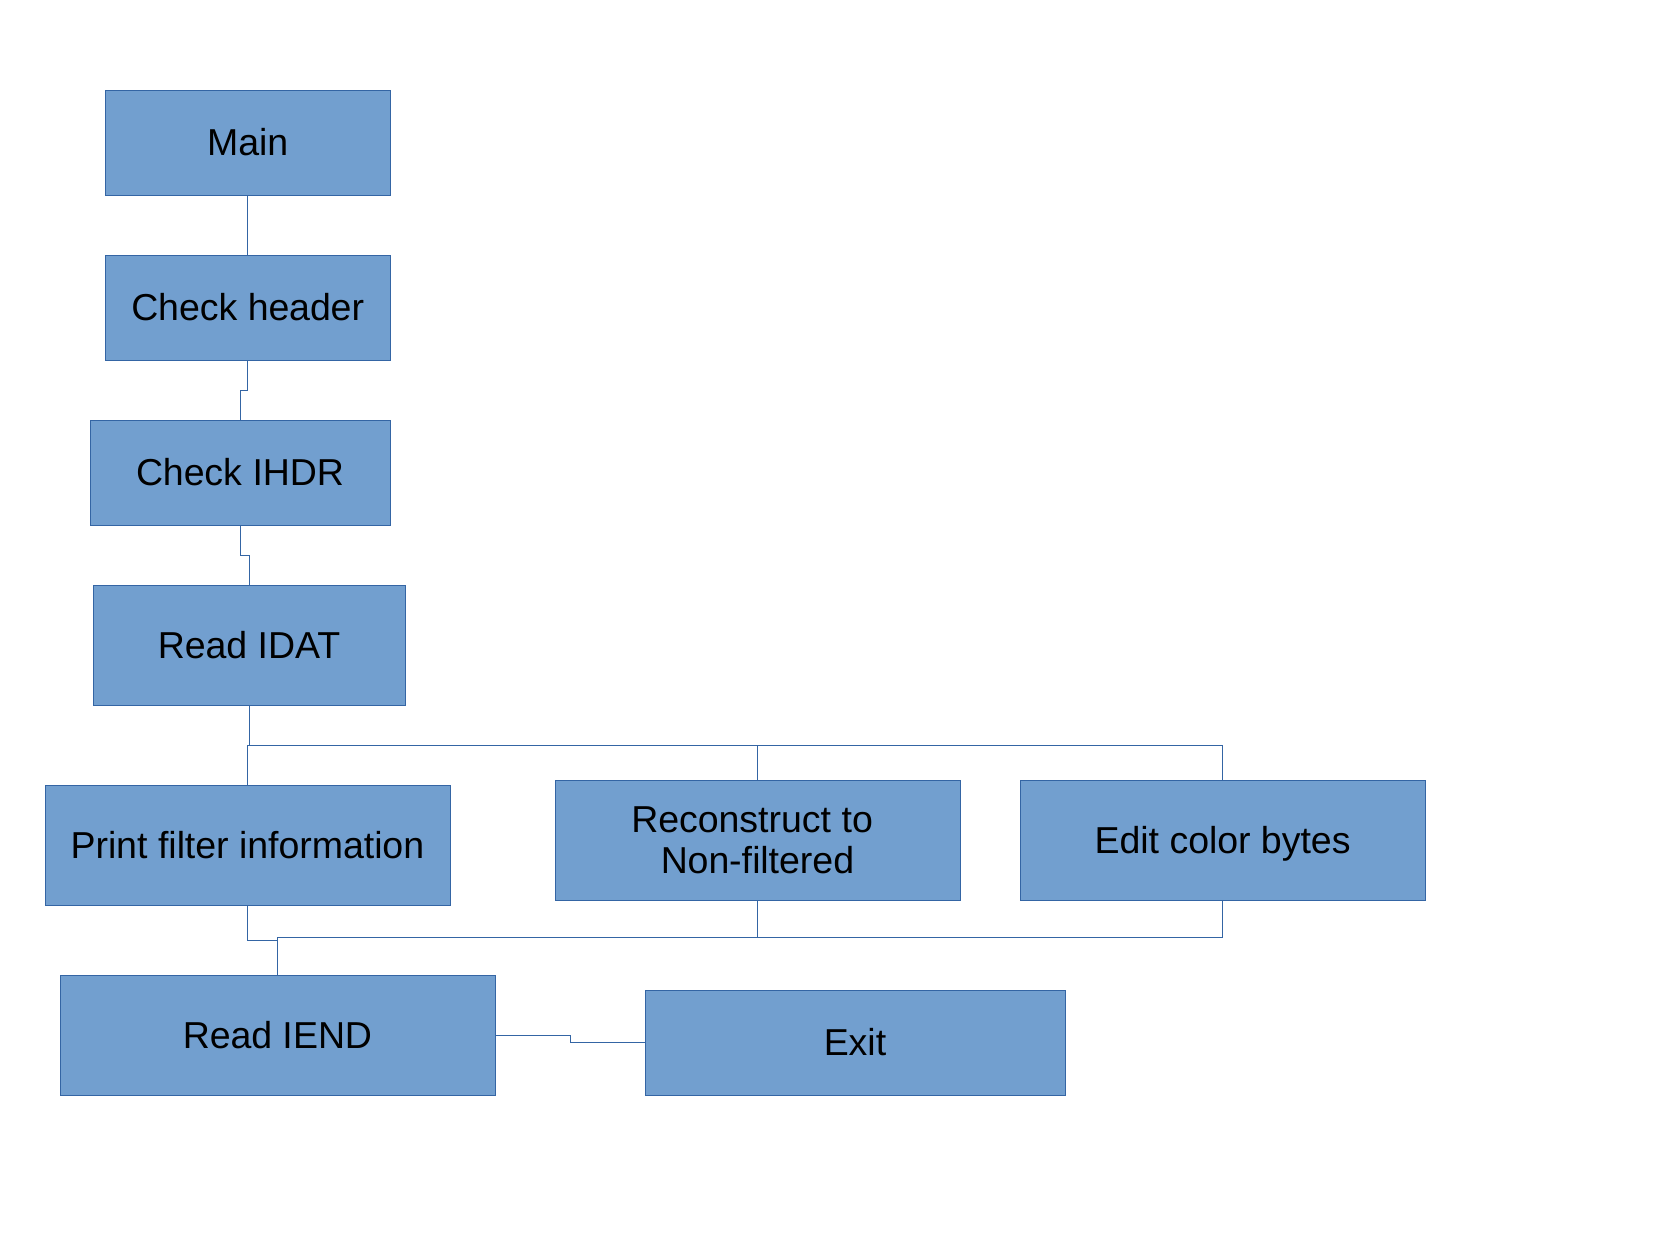

Main
Check header
Check IHDR
Read IDAT
Reconstruct to
Non-filtered
Edit color bytes
Print filter information
Read IEND
Exit